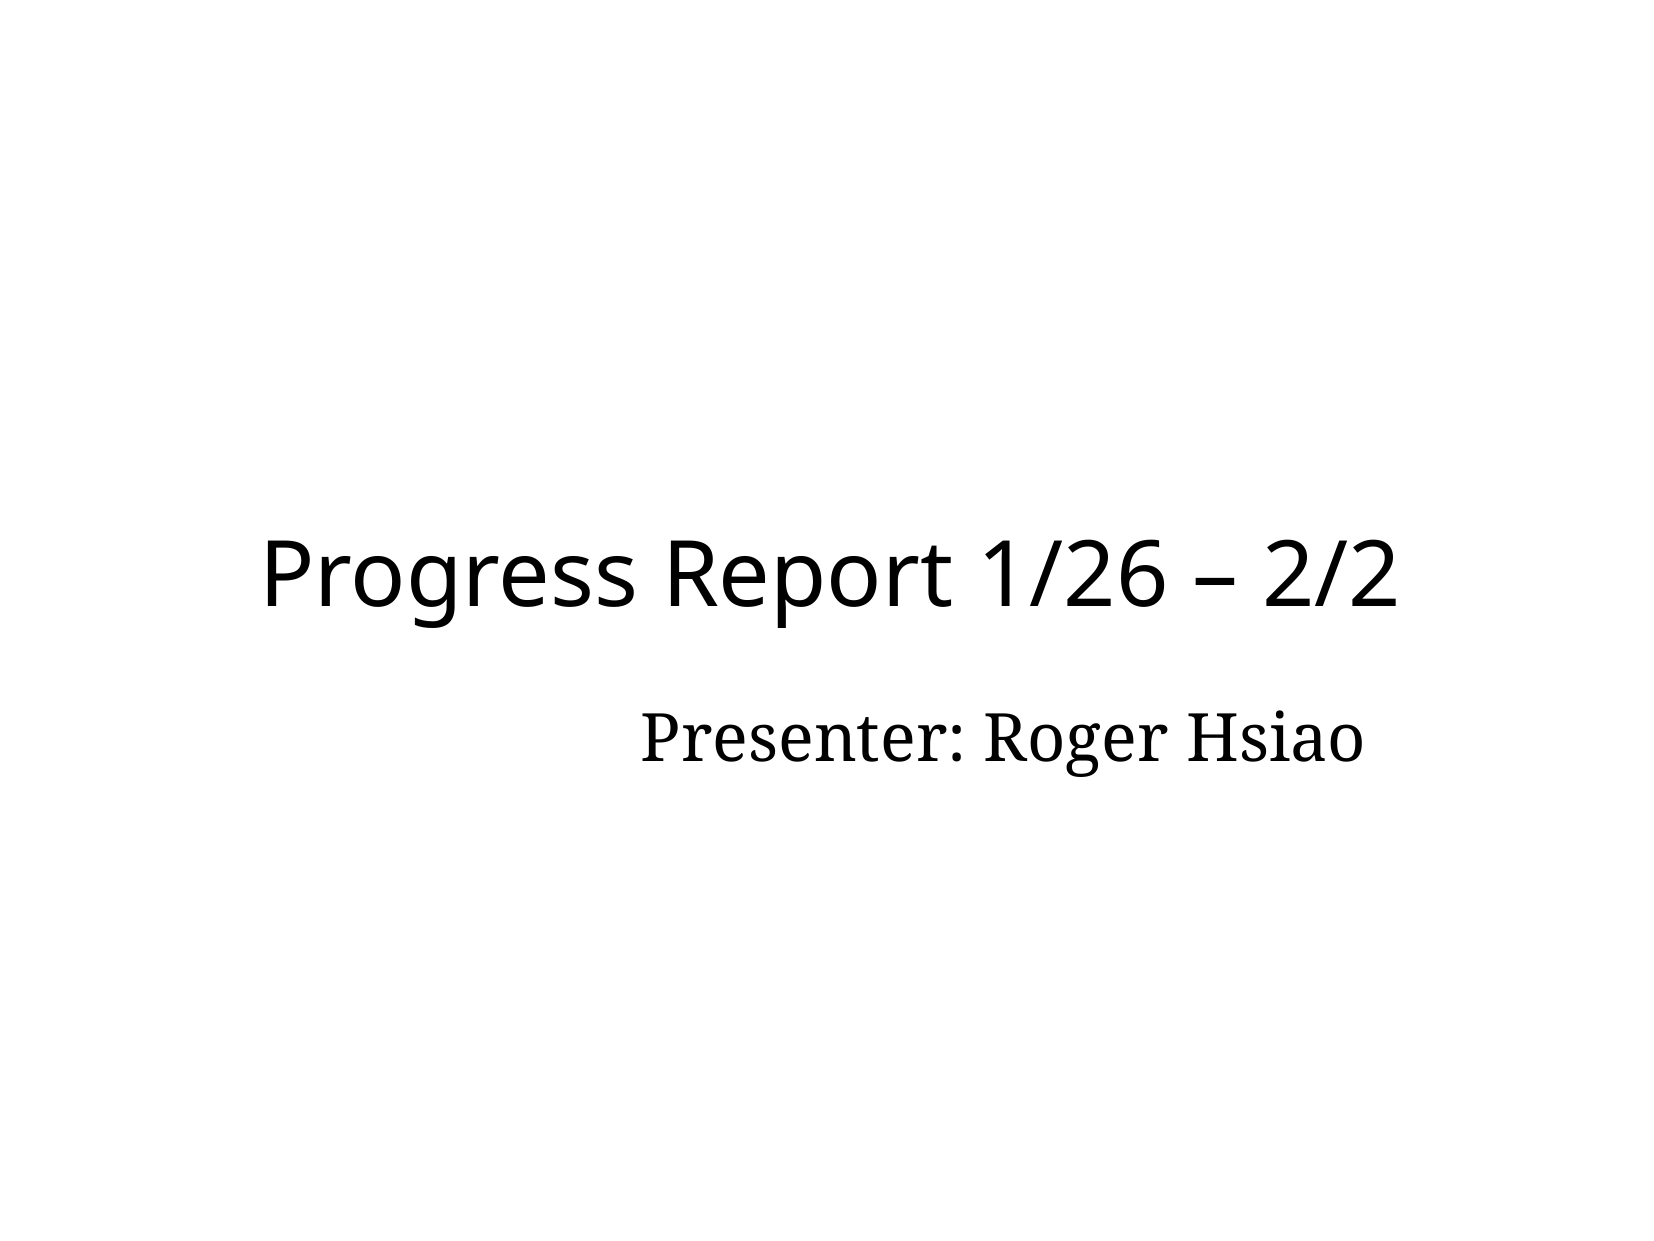

# Progress Report 1/26 – 2/2
Presenter: Roger Hsiao